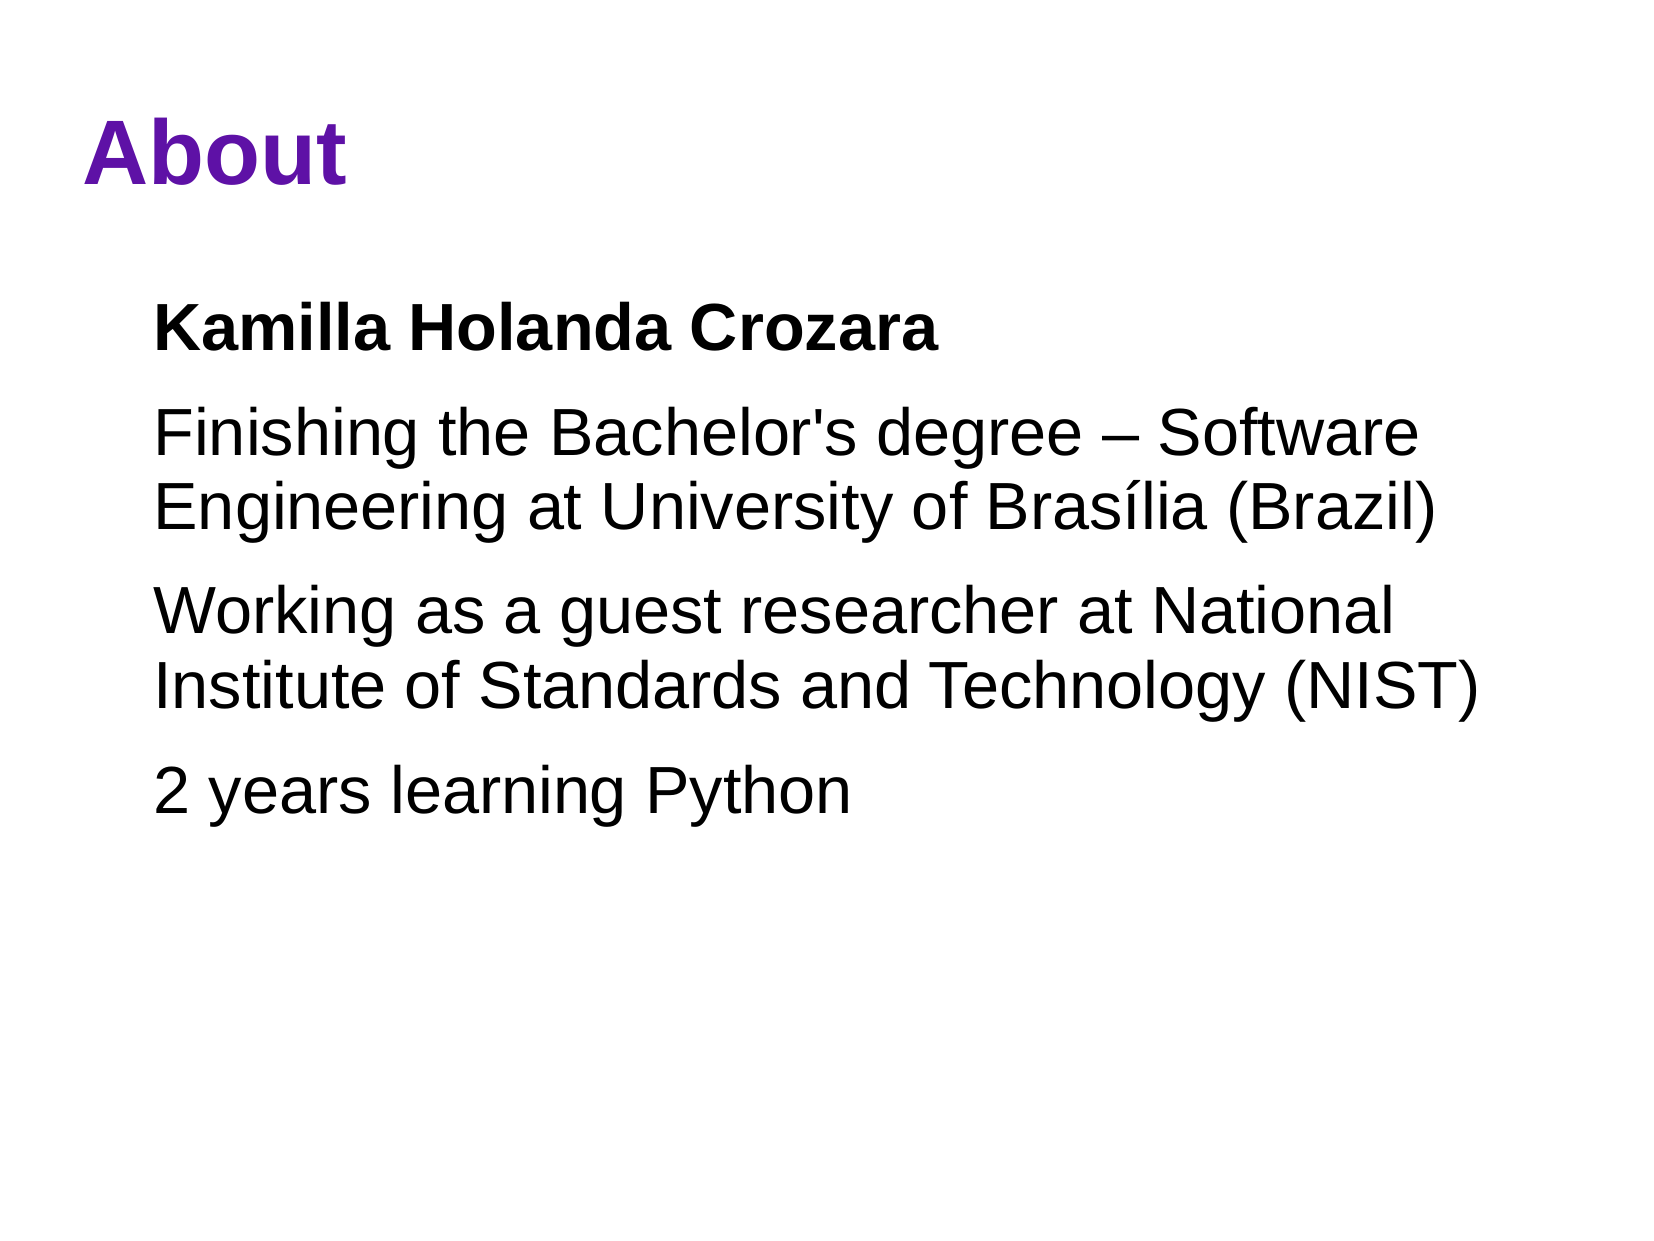

# About
Kamilla Holanda Crozara
Finishing the Bachelor's degree – Software Engineering at University of Brasília (Brazil)
Working as a guest researcher at National Institute of Standards and Technology (NIST)
2 years learning Python